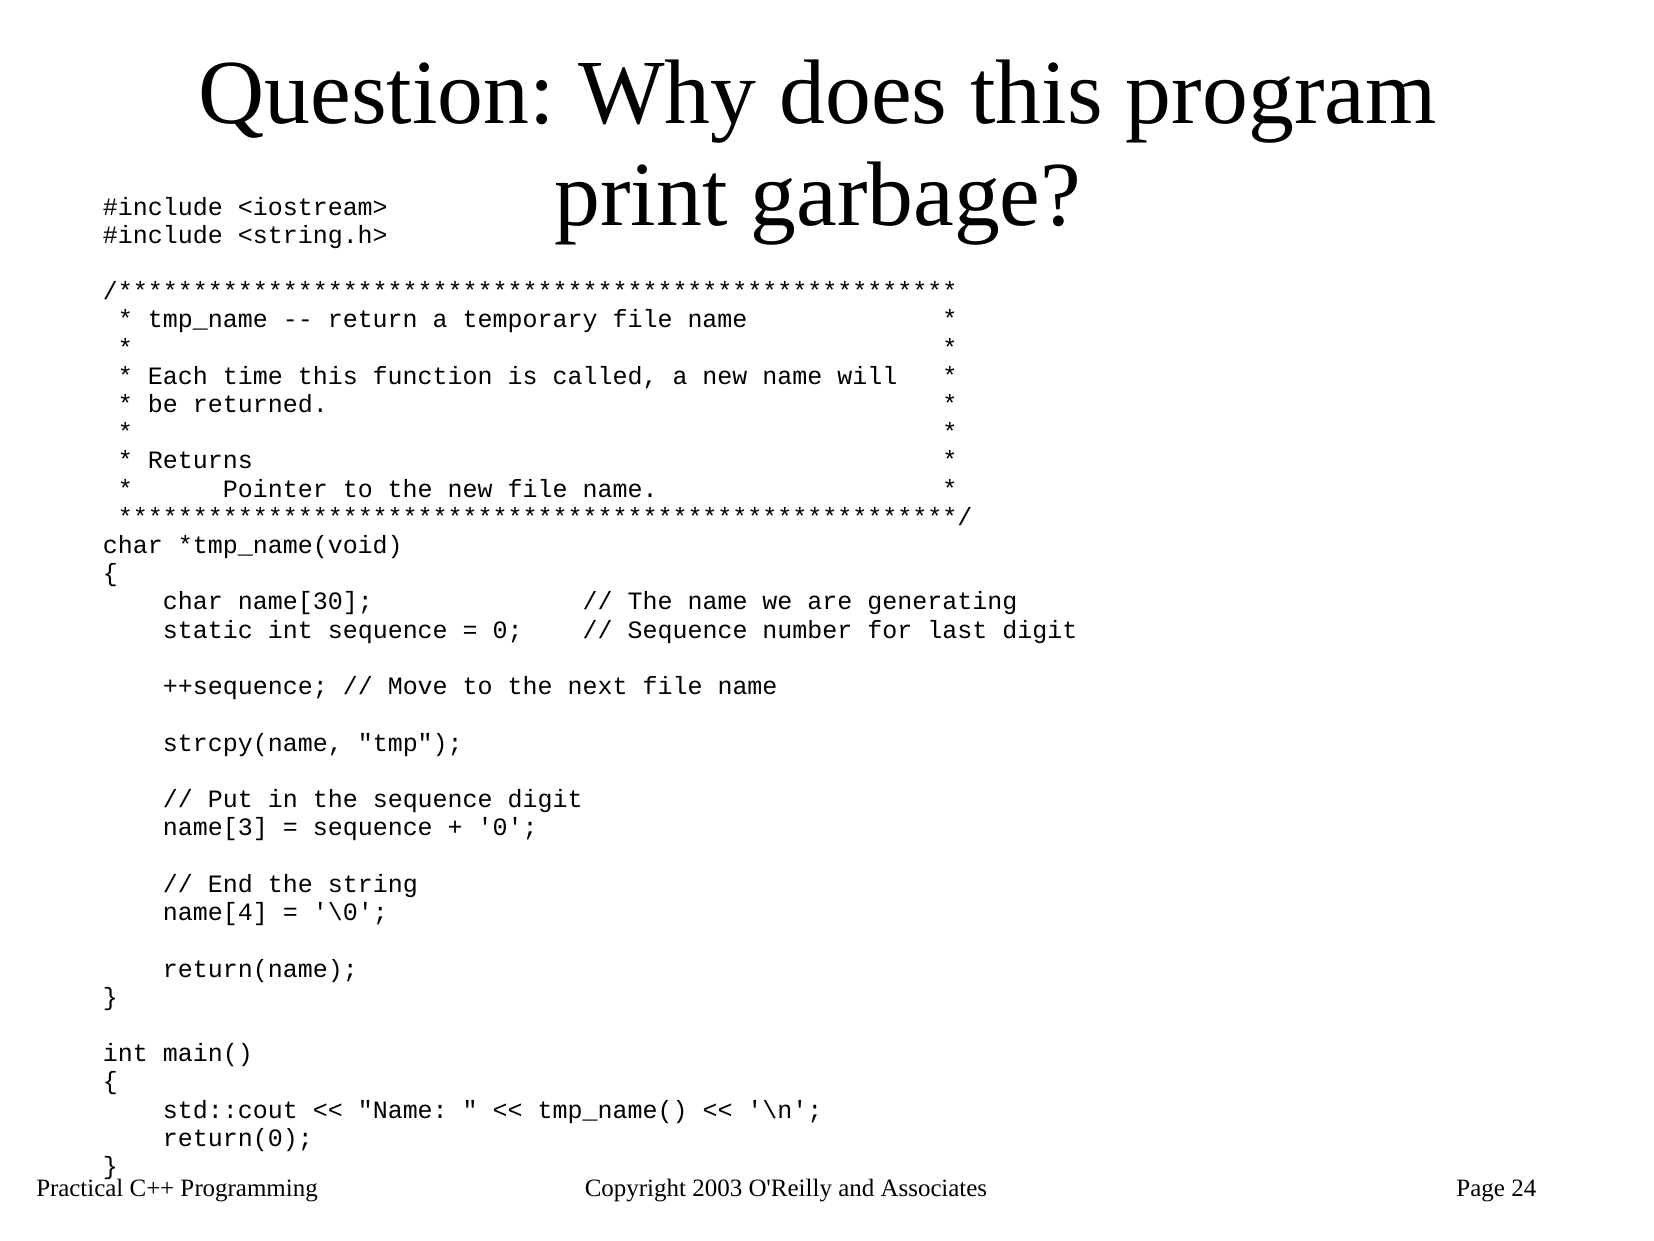

# Question: Why does this program print garbage?
#include <iostream>
#include <string.h>
/********************************************************
 * tmp_name -- return a temporary file name             *
 *                                                      *
 * Each time this function is called, a new name will   *
 * be returned.                                         *
 *                                                      *
 * Returns                                              *
 *      Pointer to the new file name.                   *
 ********************************************************/
char *tmp_name(void)
{
    char name[30];              // The name we are generating
    static int sequence = 0;    // Sequence number for last digit
    ++sequence; // Move to the next file name
    strcpy(name, "tmp");
    // Put in the sequence digit
    name[3] = sequence + '0';
    // End the string
    name[4] = '\0';
    return(name);
}
int main()
{
    std::cout << "Name: " << tmp_name() << '\n';
    return(0);
}